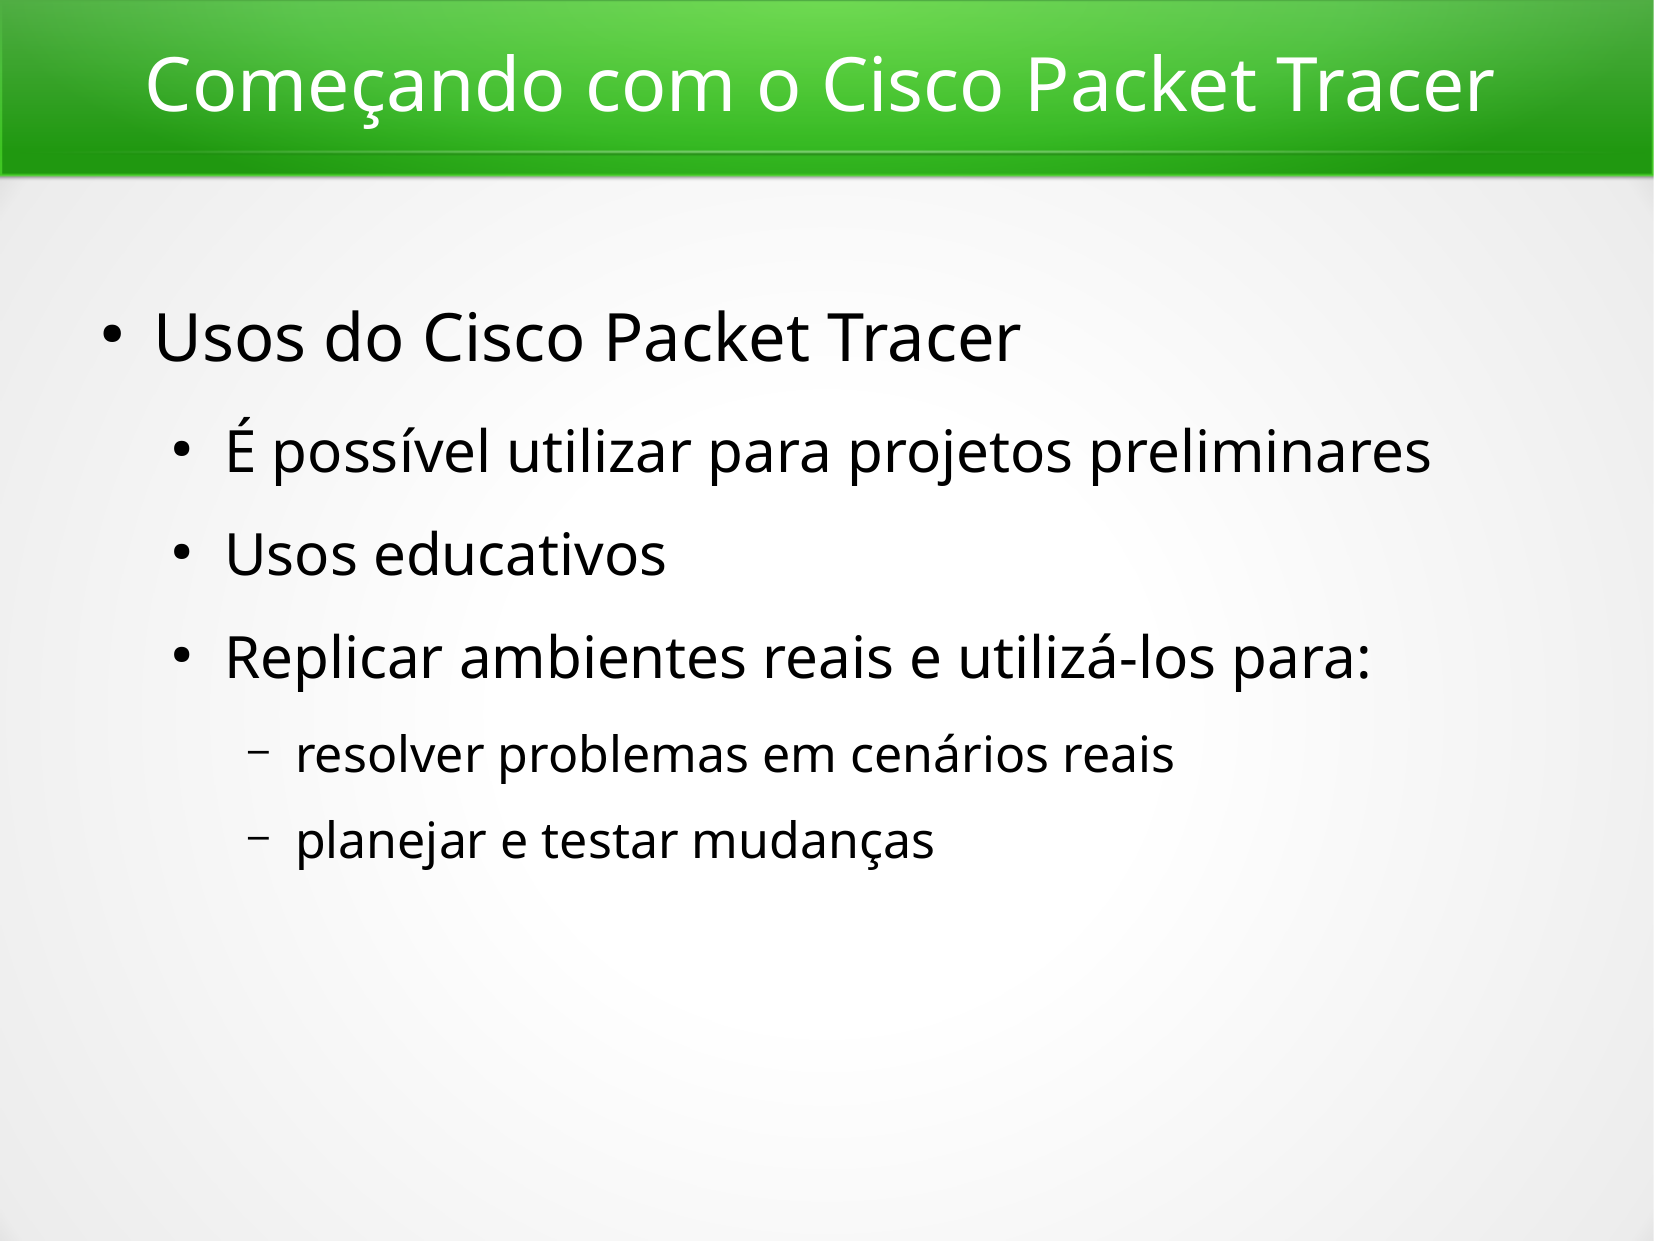

# Começando com o Cisco Packet Tracer
Usos do Cisco Packet Tracer
É possível utilizar para projetos preliminares
Usos educativos
Replicar ambientes reais e utilizá-los para:
resolver problemas em cenários reais
planejar e testar mudanças